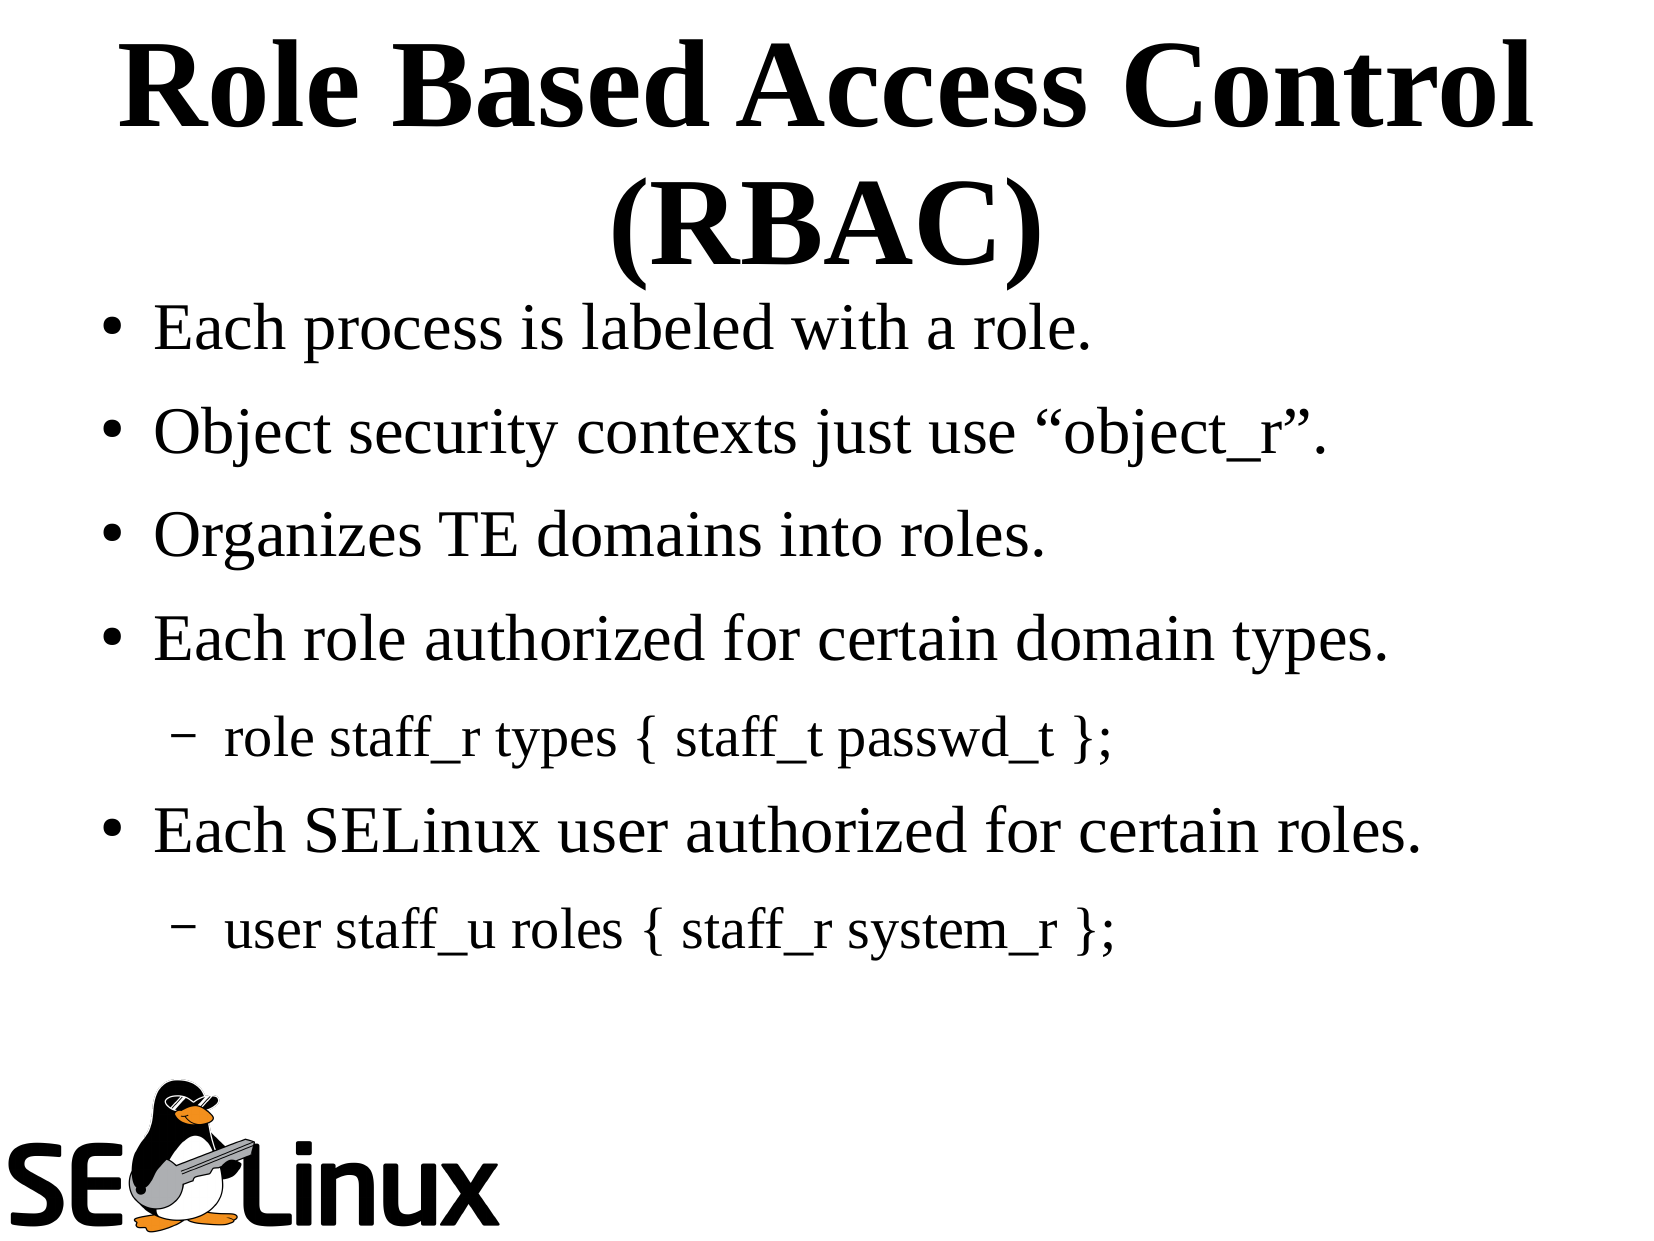

# Role Based Access Control (RBAC)
Each process is labeled with a role.
Object security contexts just use “object_r”.
Organizes TE domains into roles.
Each role authorized for certain domain types.
role staff_r types { staff_t passwd_t };
Each SELinux user authorized for certain roles.
user staff_u roles { staff_r system_r };